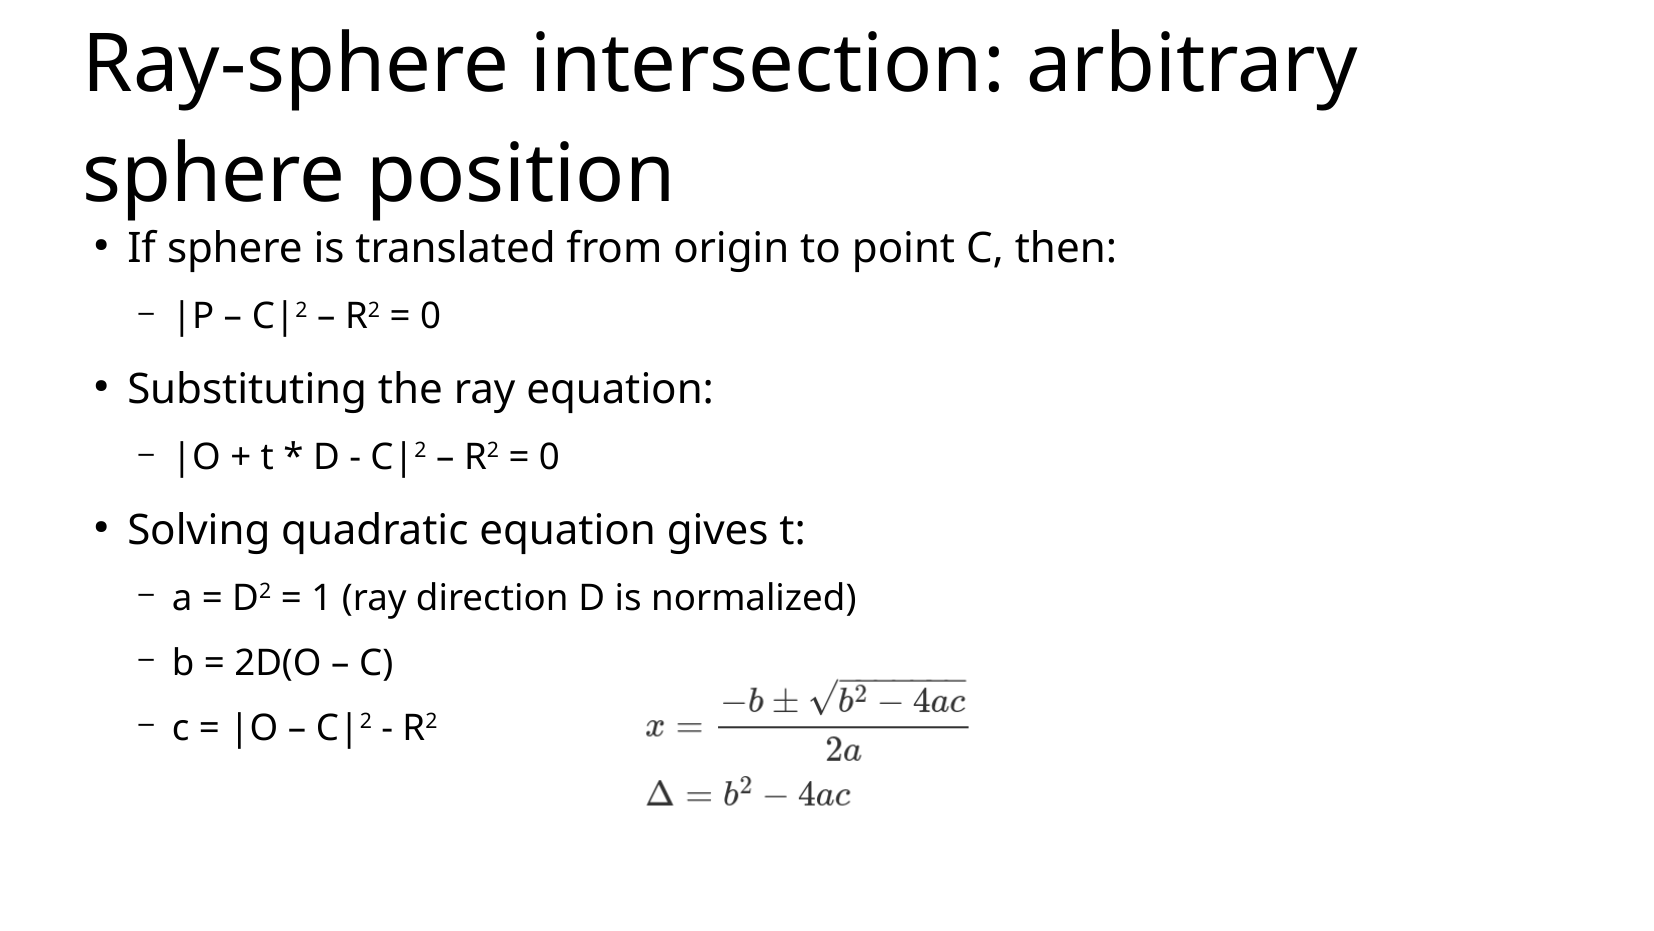

# Ray-sphere intersection: arbitrary sphere position
If sphere is translated from origin to point C, then:
|P – C|2 – R2 = 0
Substituting the ray equation:
|O + t * D - C|2 – R2 = 0
Solving quadratic equation gives t:
a = D2 = 1 (ray direction D is normalized)
b = 2D(O – C)
c = |O – C|2 - R2